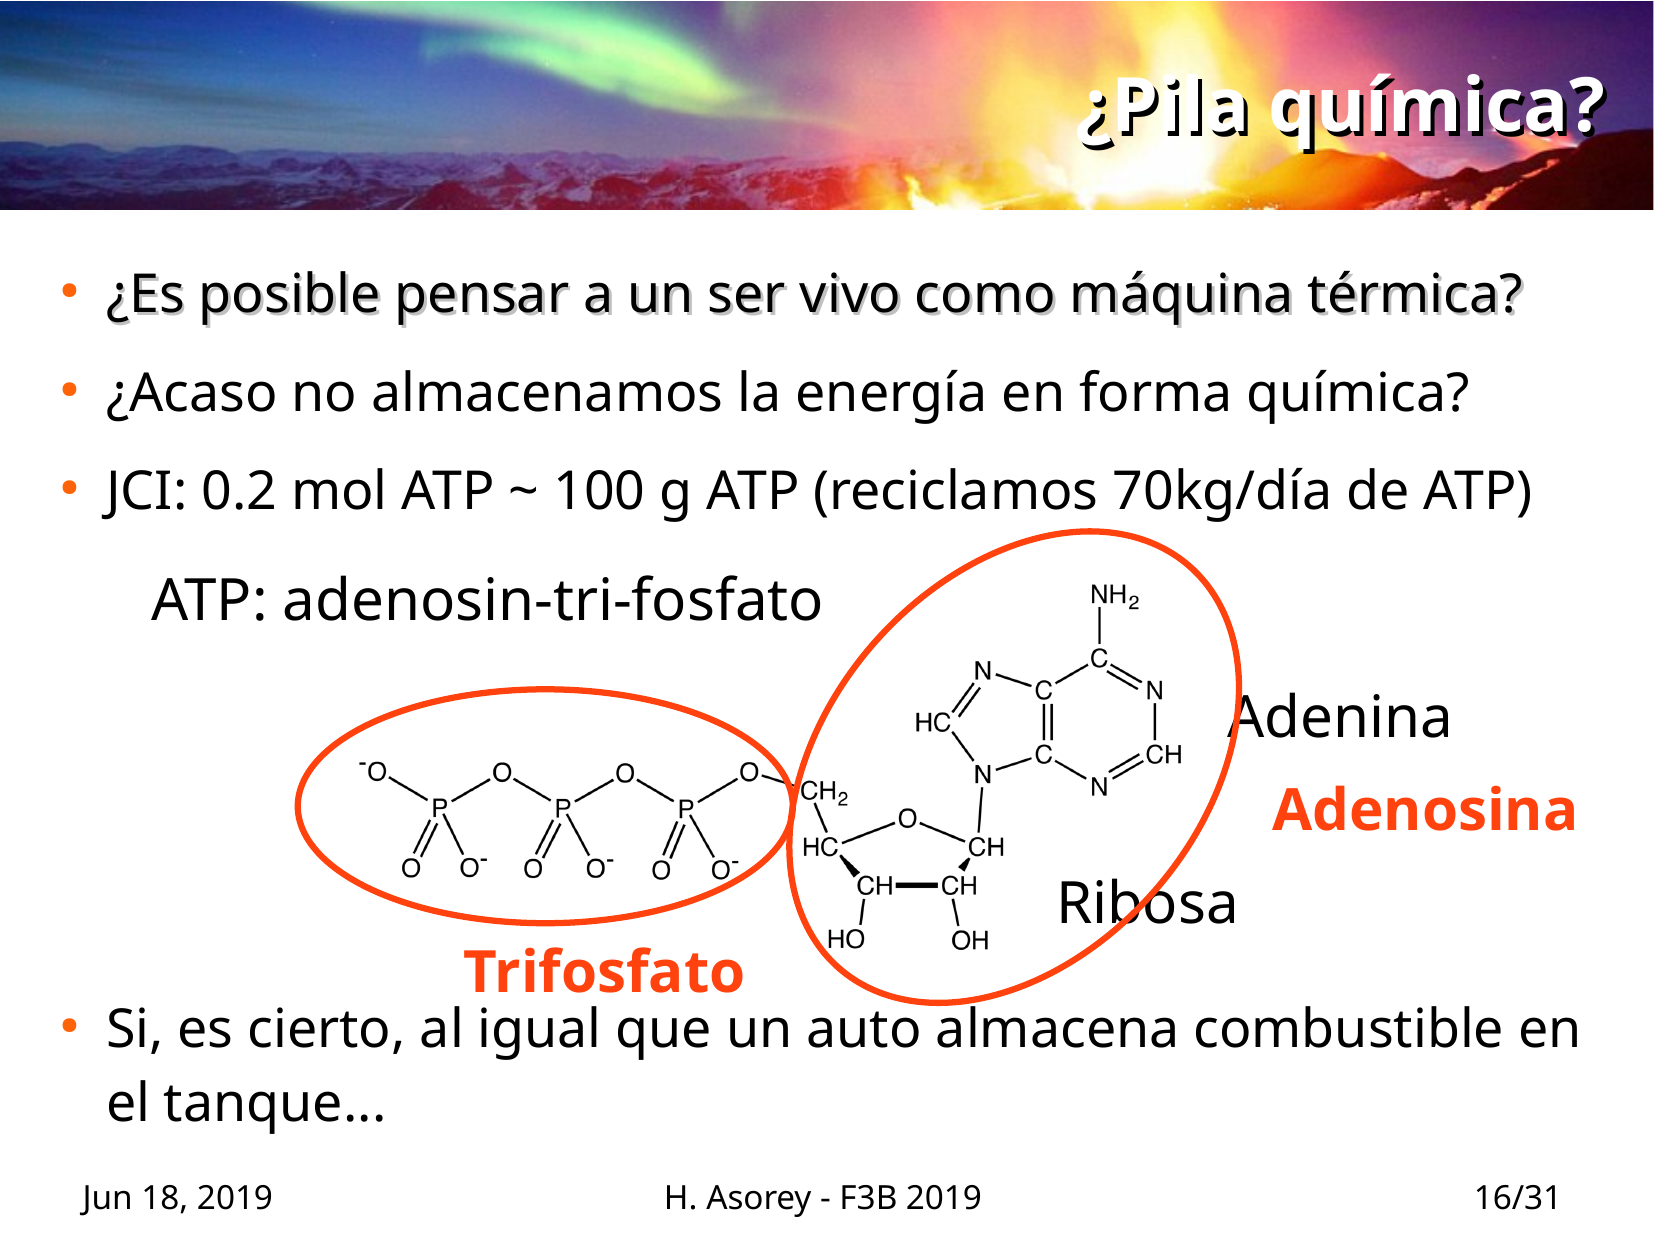

# ¿Pila química?
¿Es posible pensar a un ser vivo como máquina térmica?
¿Acaso no almacenamos la energía en forma química?
JCI: 0.2 mol ATP ~ 100 g ATP (reciclamos 70kg/día de ATP)
Si, es cierto, al igual que un auto almacena combustible en el tanque...
ATP: adenosin-tri-fosfato
Adenina
Adenosina
Ribosa
Trifosfato
Jun 18, 2019
H. Asorey - F3B 2019
16